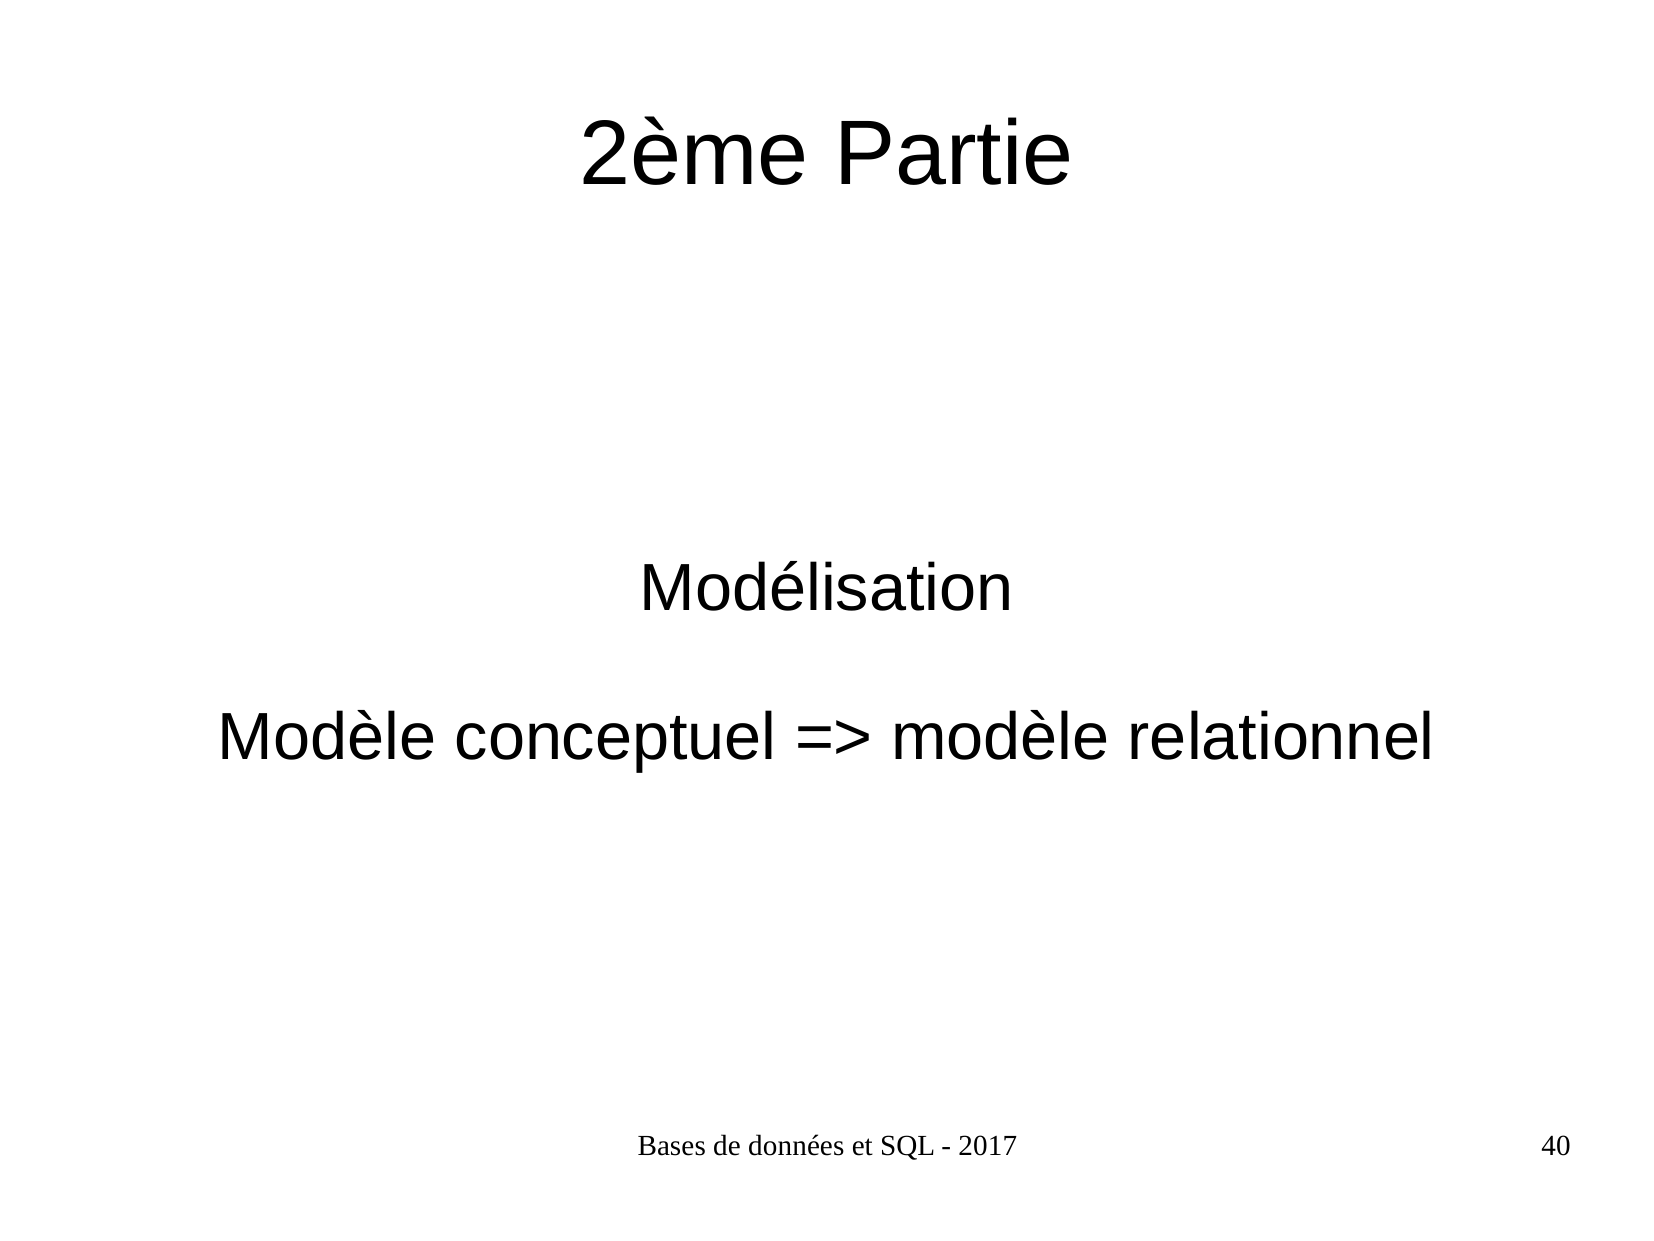

# 2ème Partie
Modélisation
Modèle conceptuel => modèle relationnel
Bases de données et SQL - 2017
40